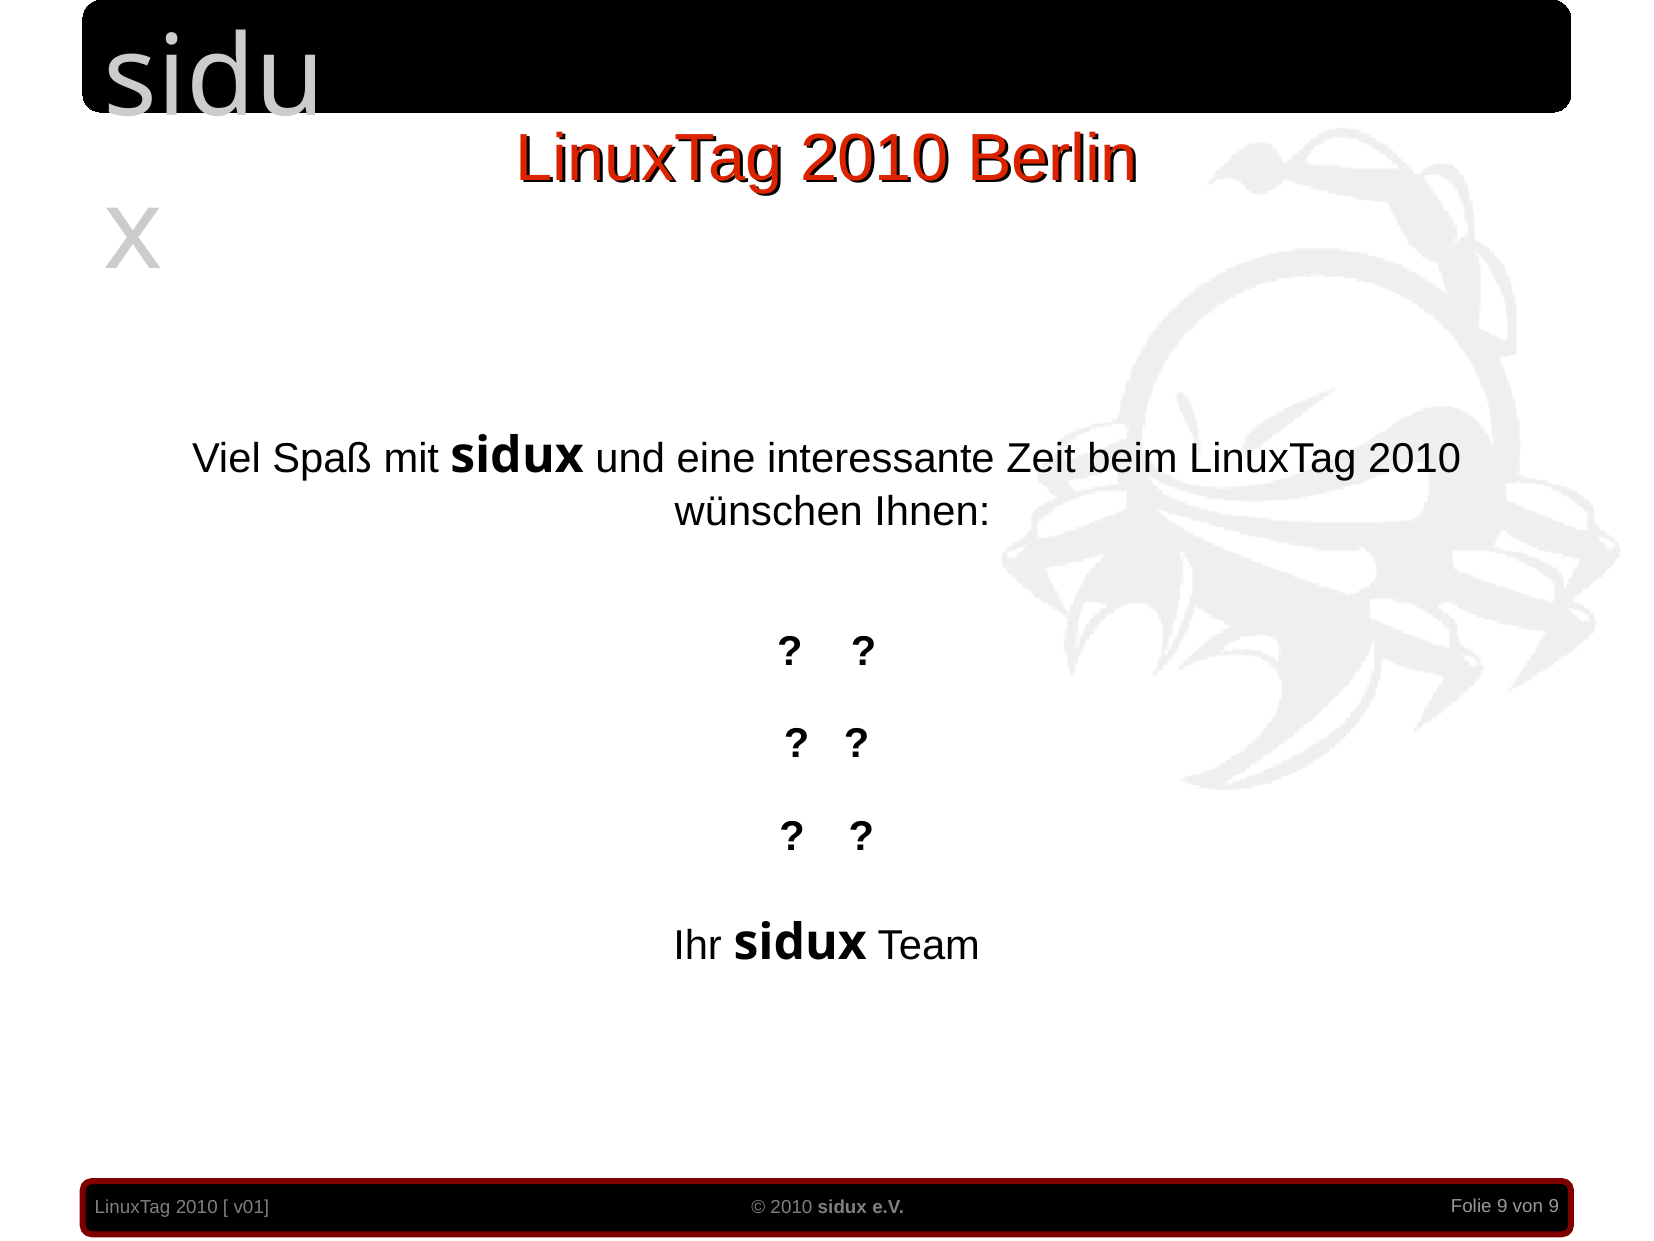

LinuxTag 2010 Berlin
Viel Spaß mit sidux und eine interessante Zeit beim LinuxTag 2010
 wünschen Ihnen:
?		?
? ?
?	 ?
Ihr sidux Team